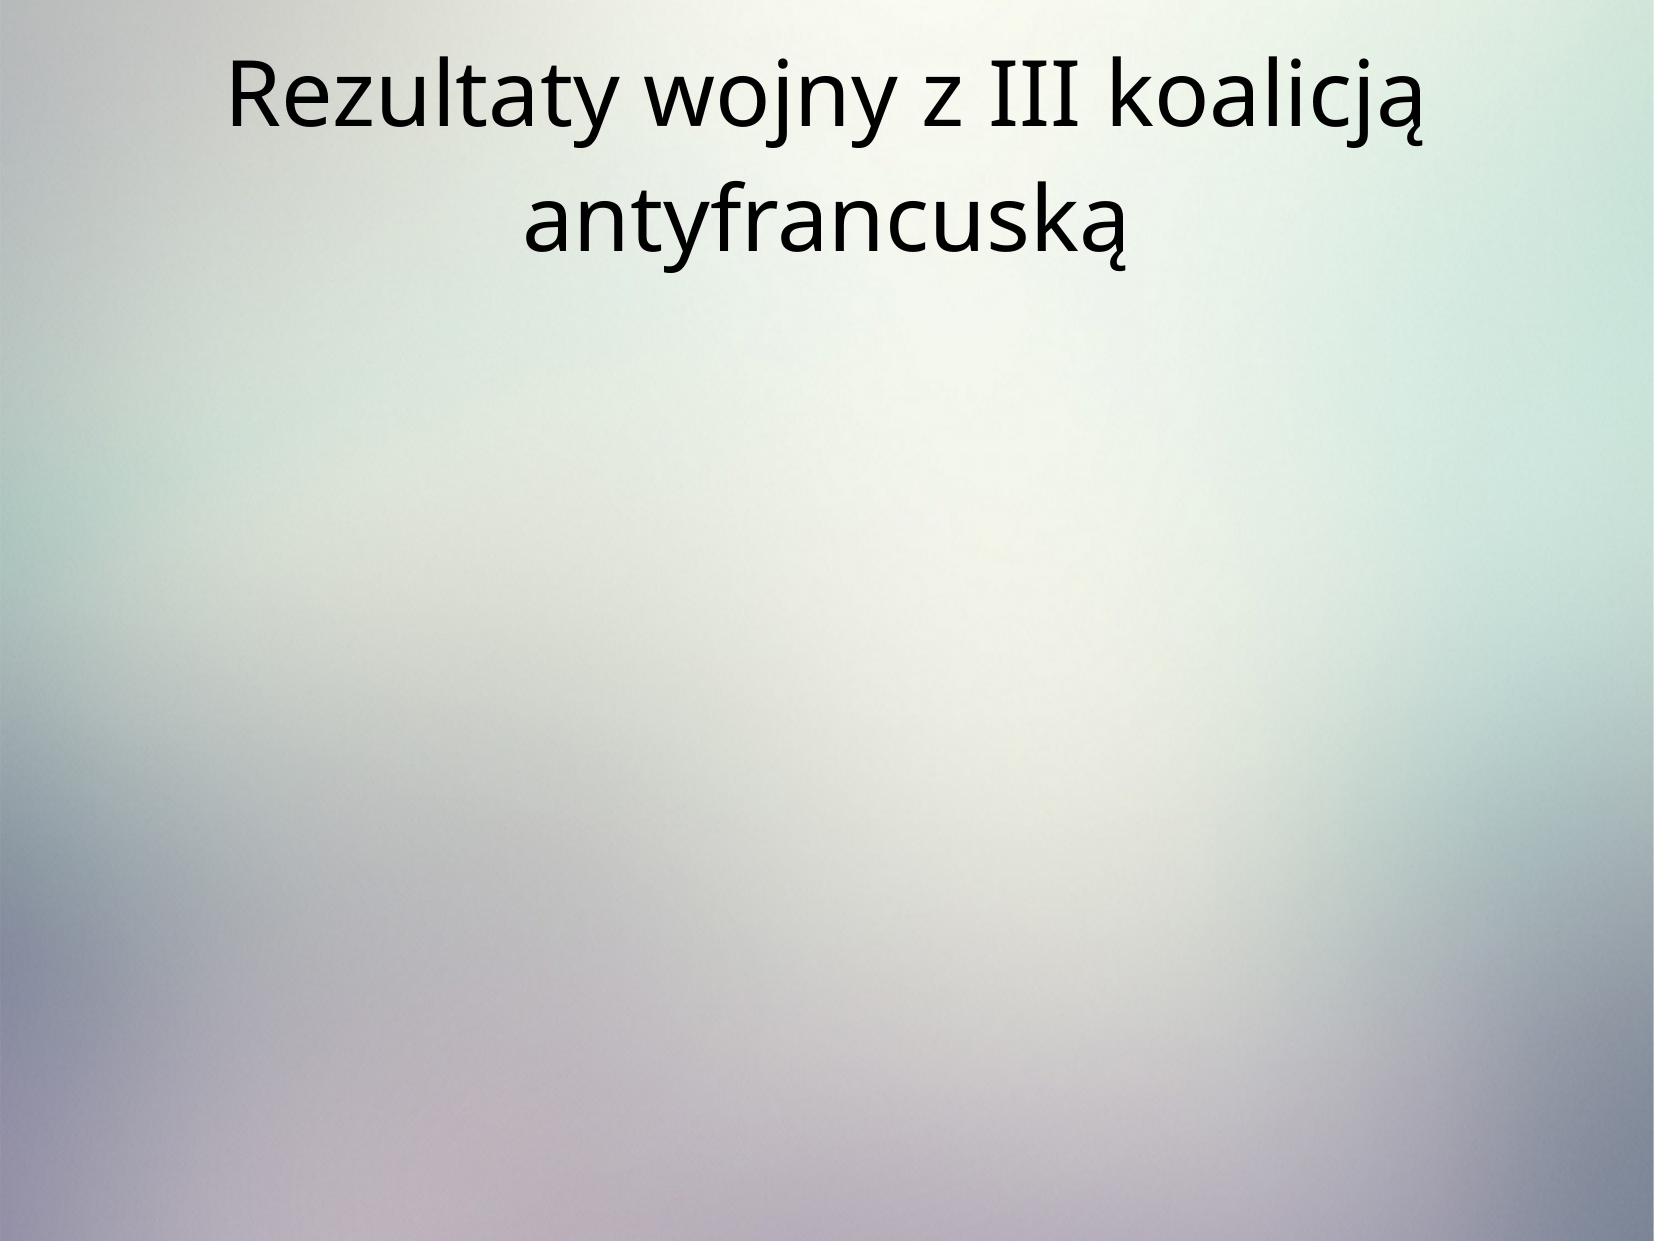

# Rezultaty wojny z III koalicją antyfrancuską